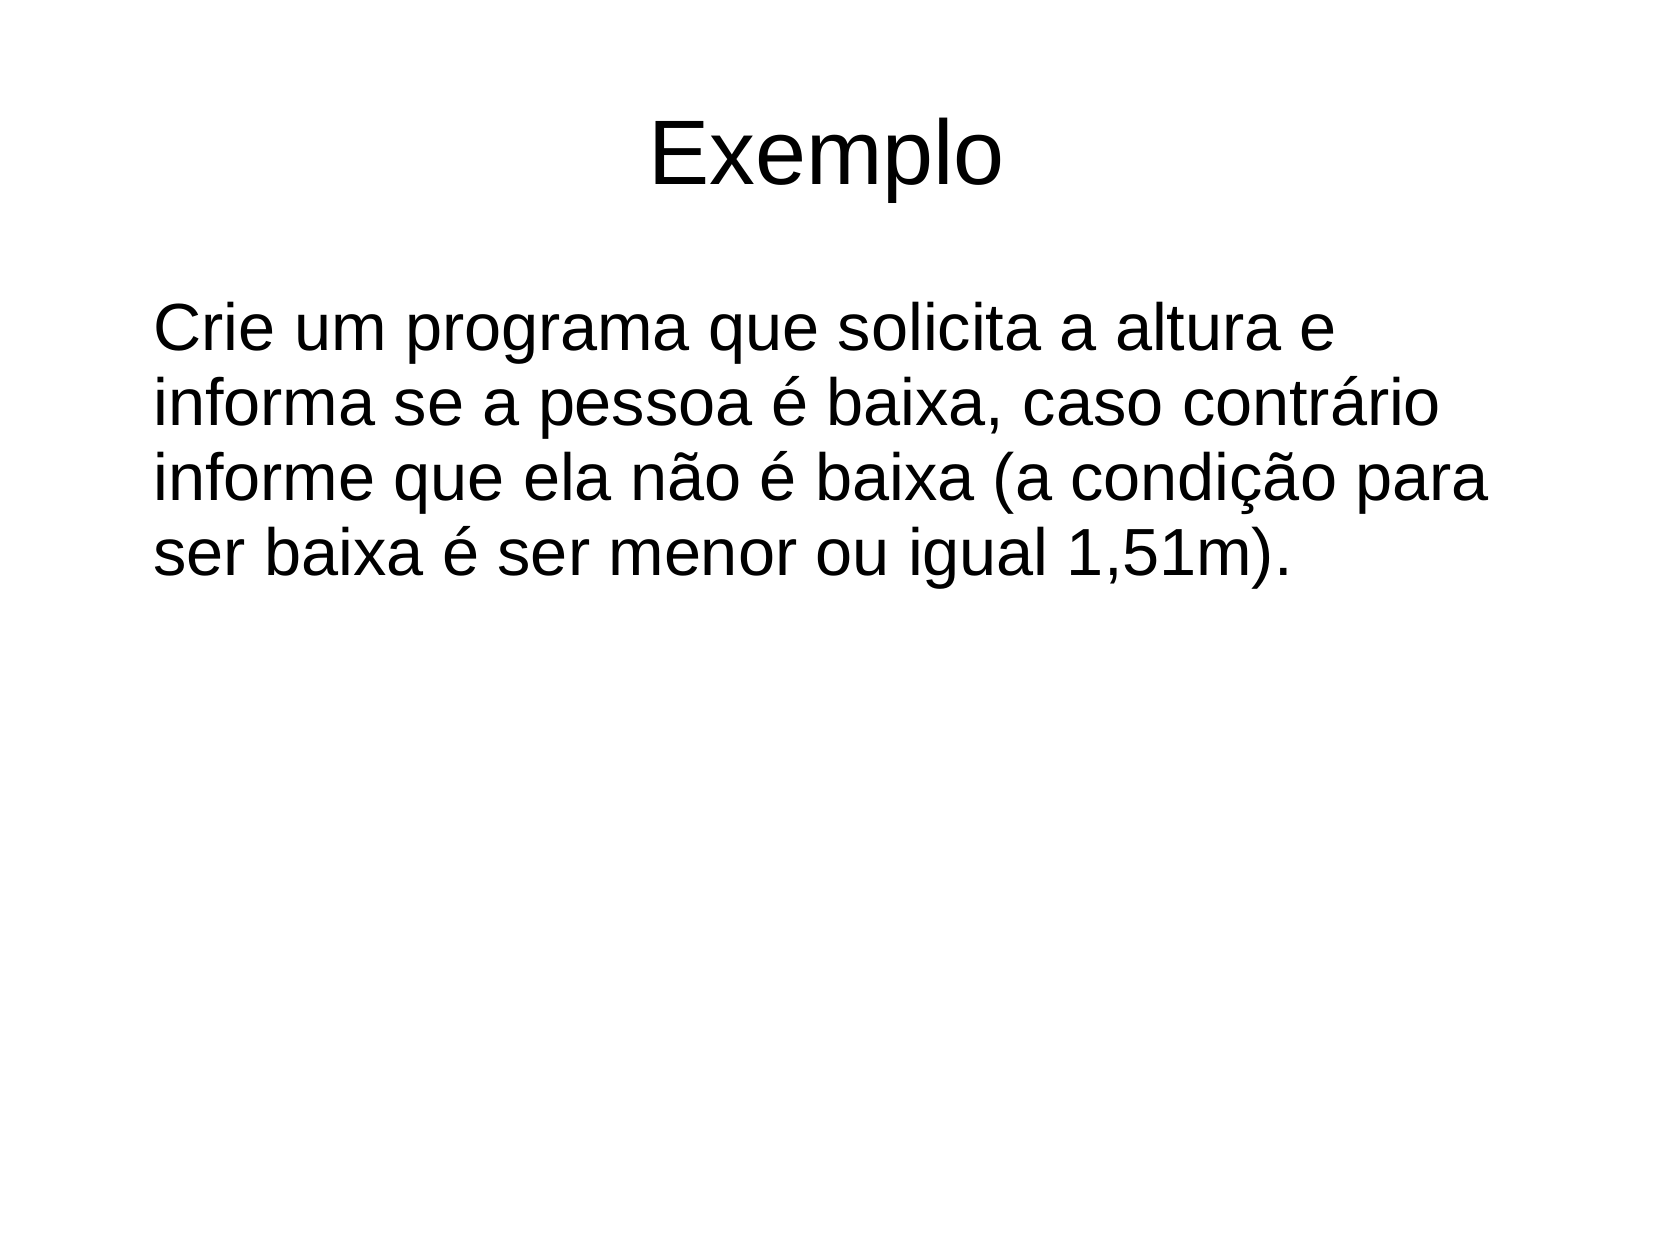

# Exemplo
Crie um programa que solicita a altura e informa se a pessoa é baixa, caso contrário informe que ela não é baixa (a condição para ser baixa é ser menor ou igual 1,51m).